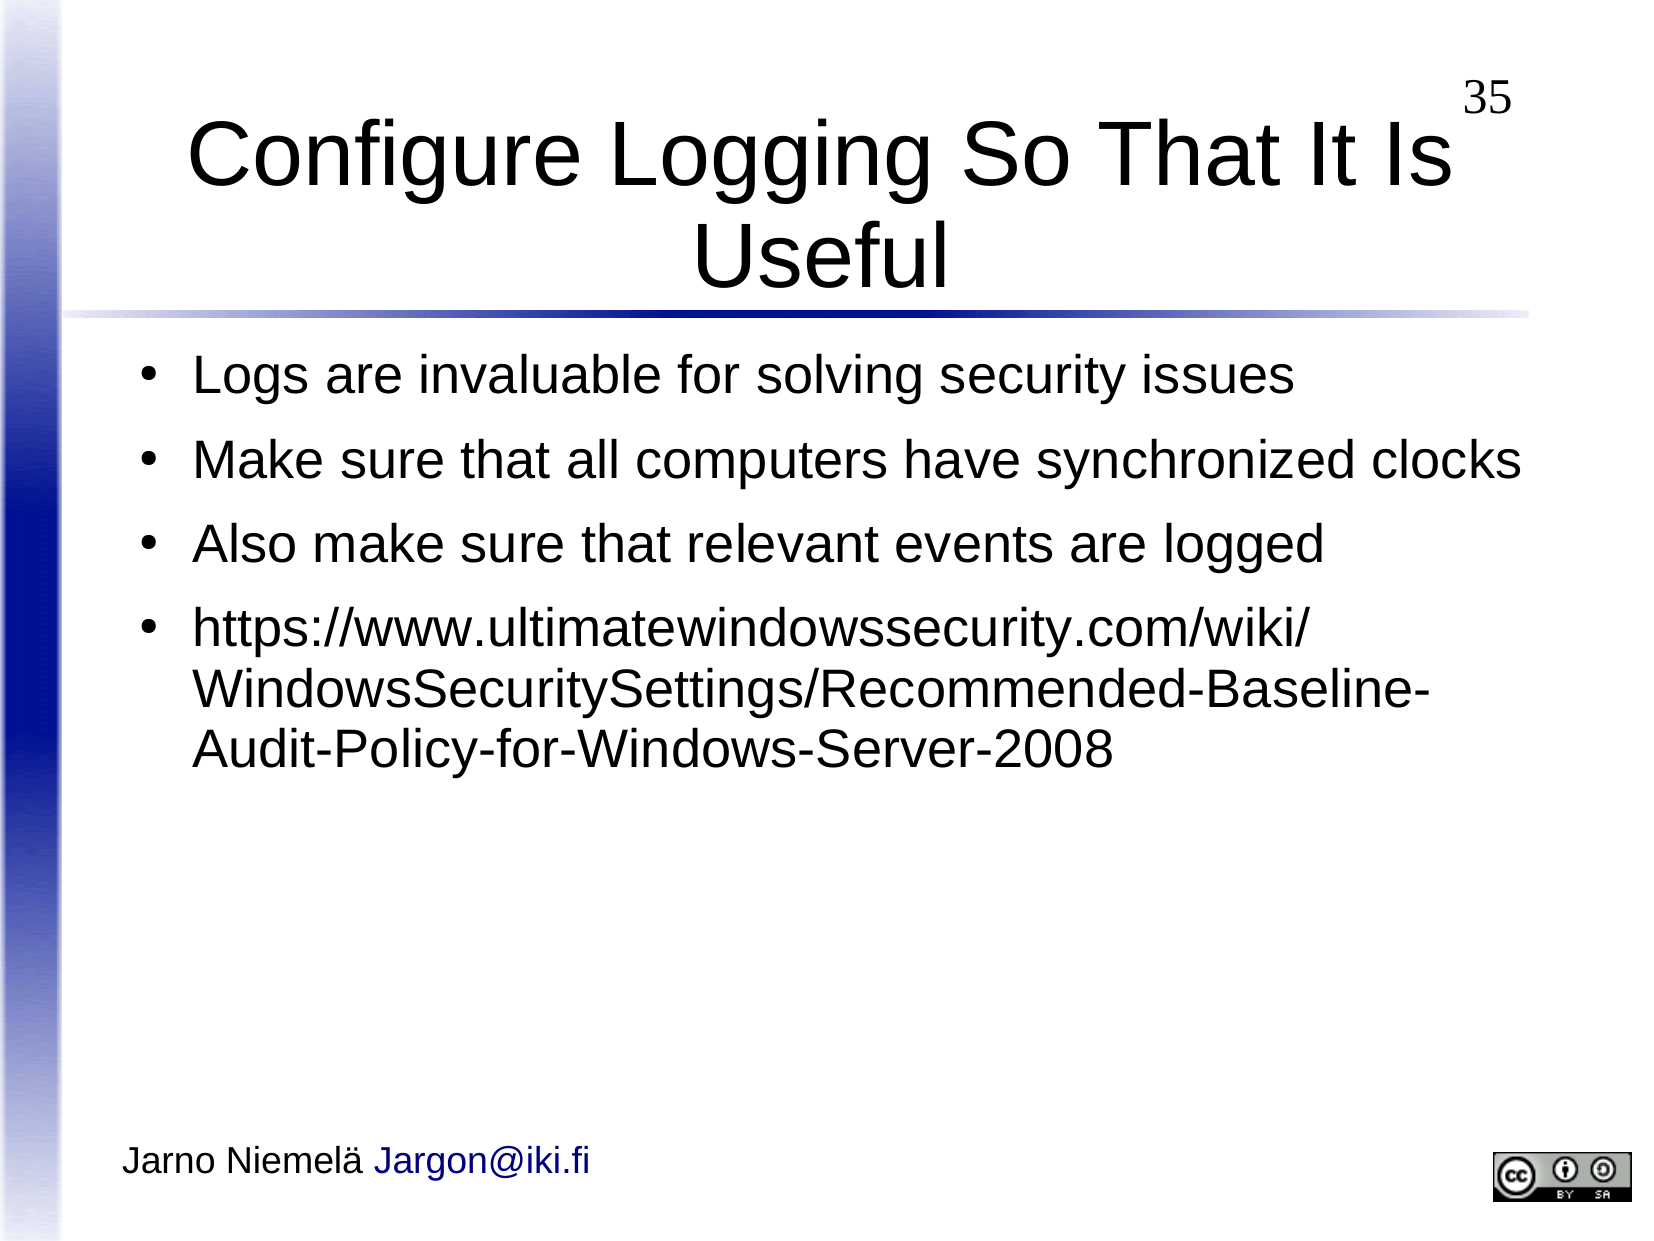

# Configure Logging So That It Is Useful
Logs are invaluable for solving security issues
Make sure that all computers have synchronized clocks
Also make sure that relevant events are logged
https://www.ultimatewindowssecurity.com/wiki/WindowsSecuritySettings/Recommended-Baseline-Audit-Policy-for-Windows-Server-2008